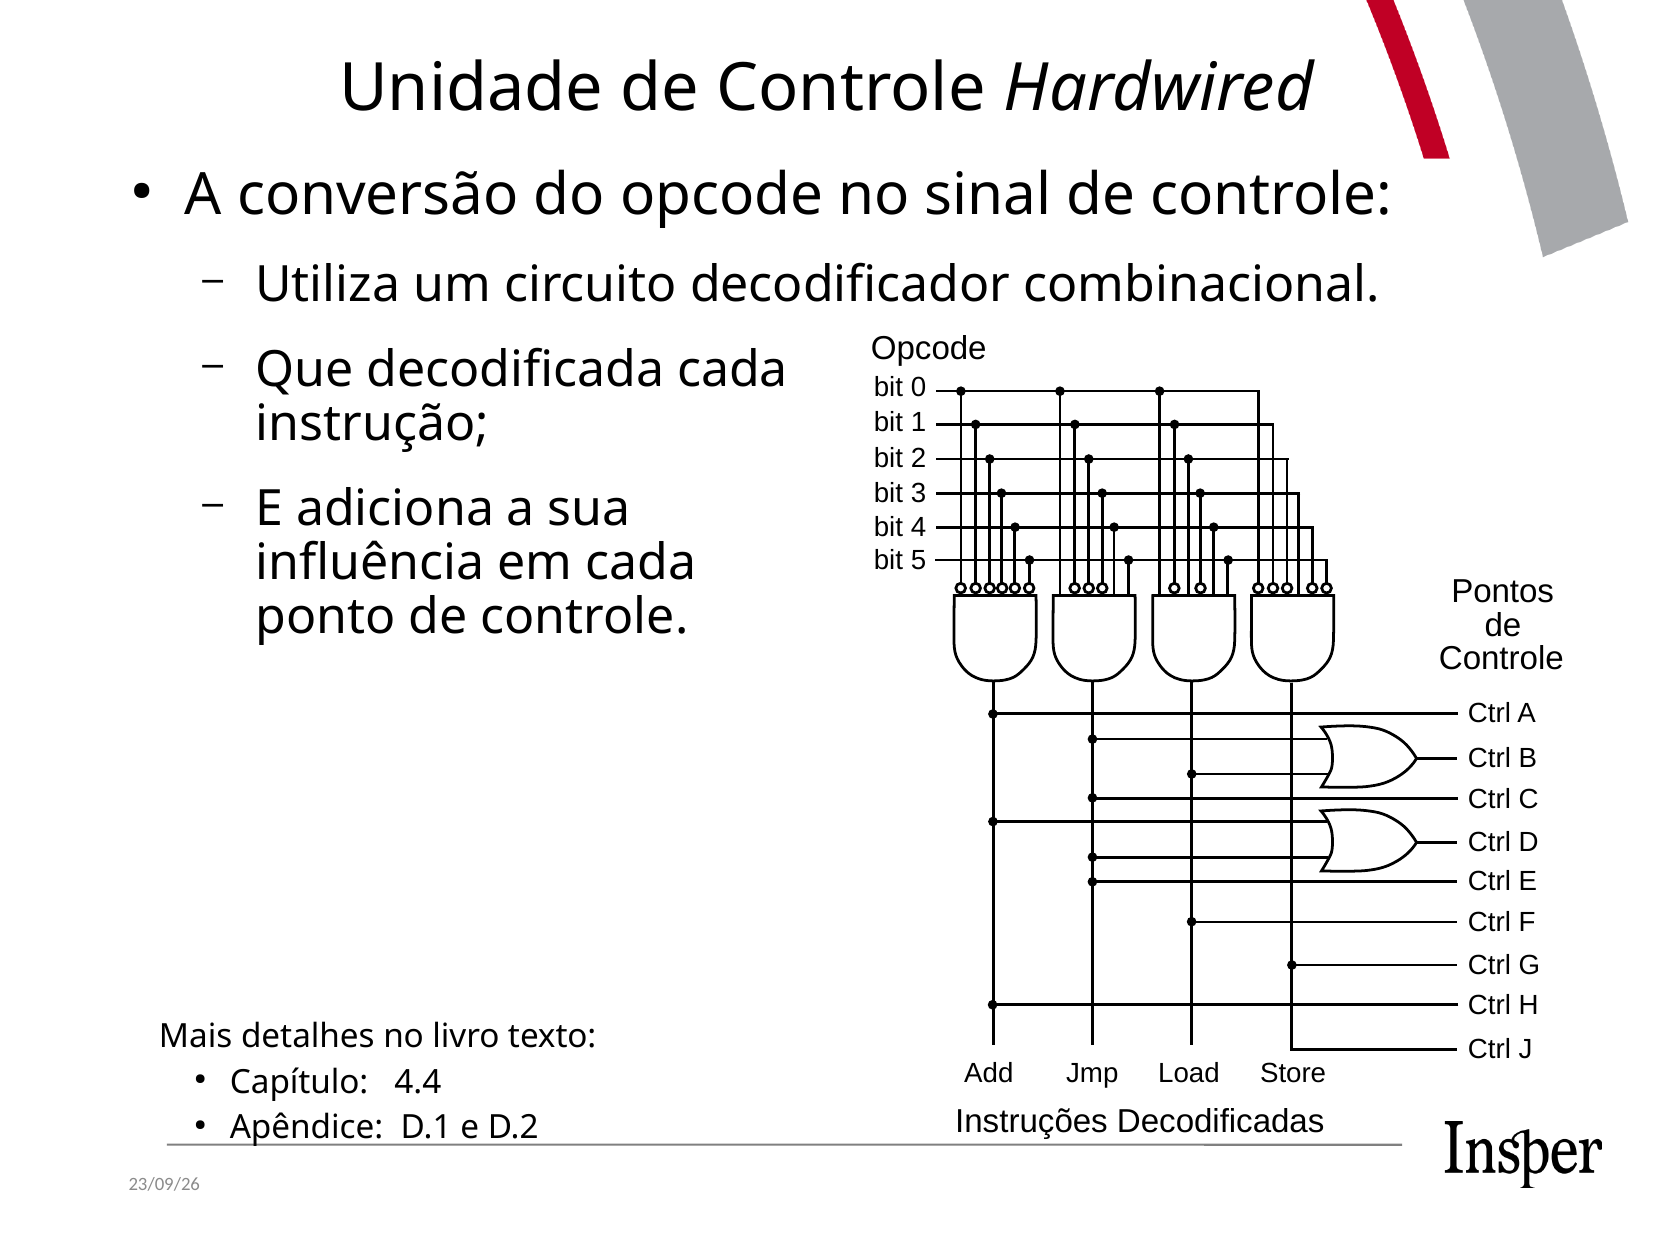

# Unidade de Controle Hardwired
A conversão do opcode no sinal de controle:
Utiliza um circuito decodificador combinacional.
Que decodificada cada
instrução;
E adiciona a sua
influência em cada
ponto de controle.
Mais detalhes no livro texto:
Capítulo: 4.4
Apêndice: D.1 e D.2